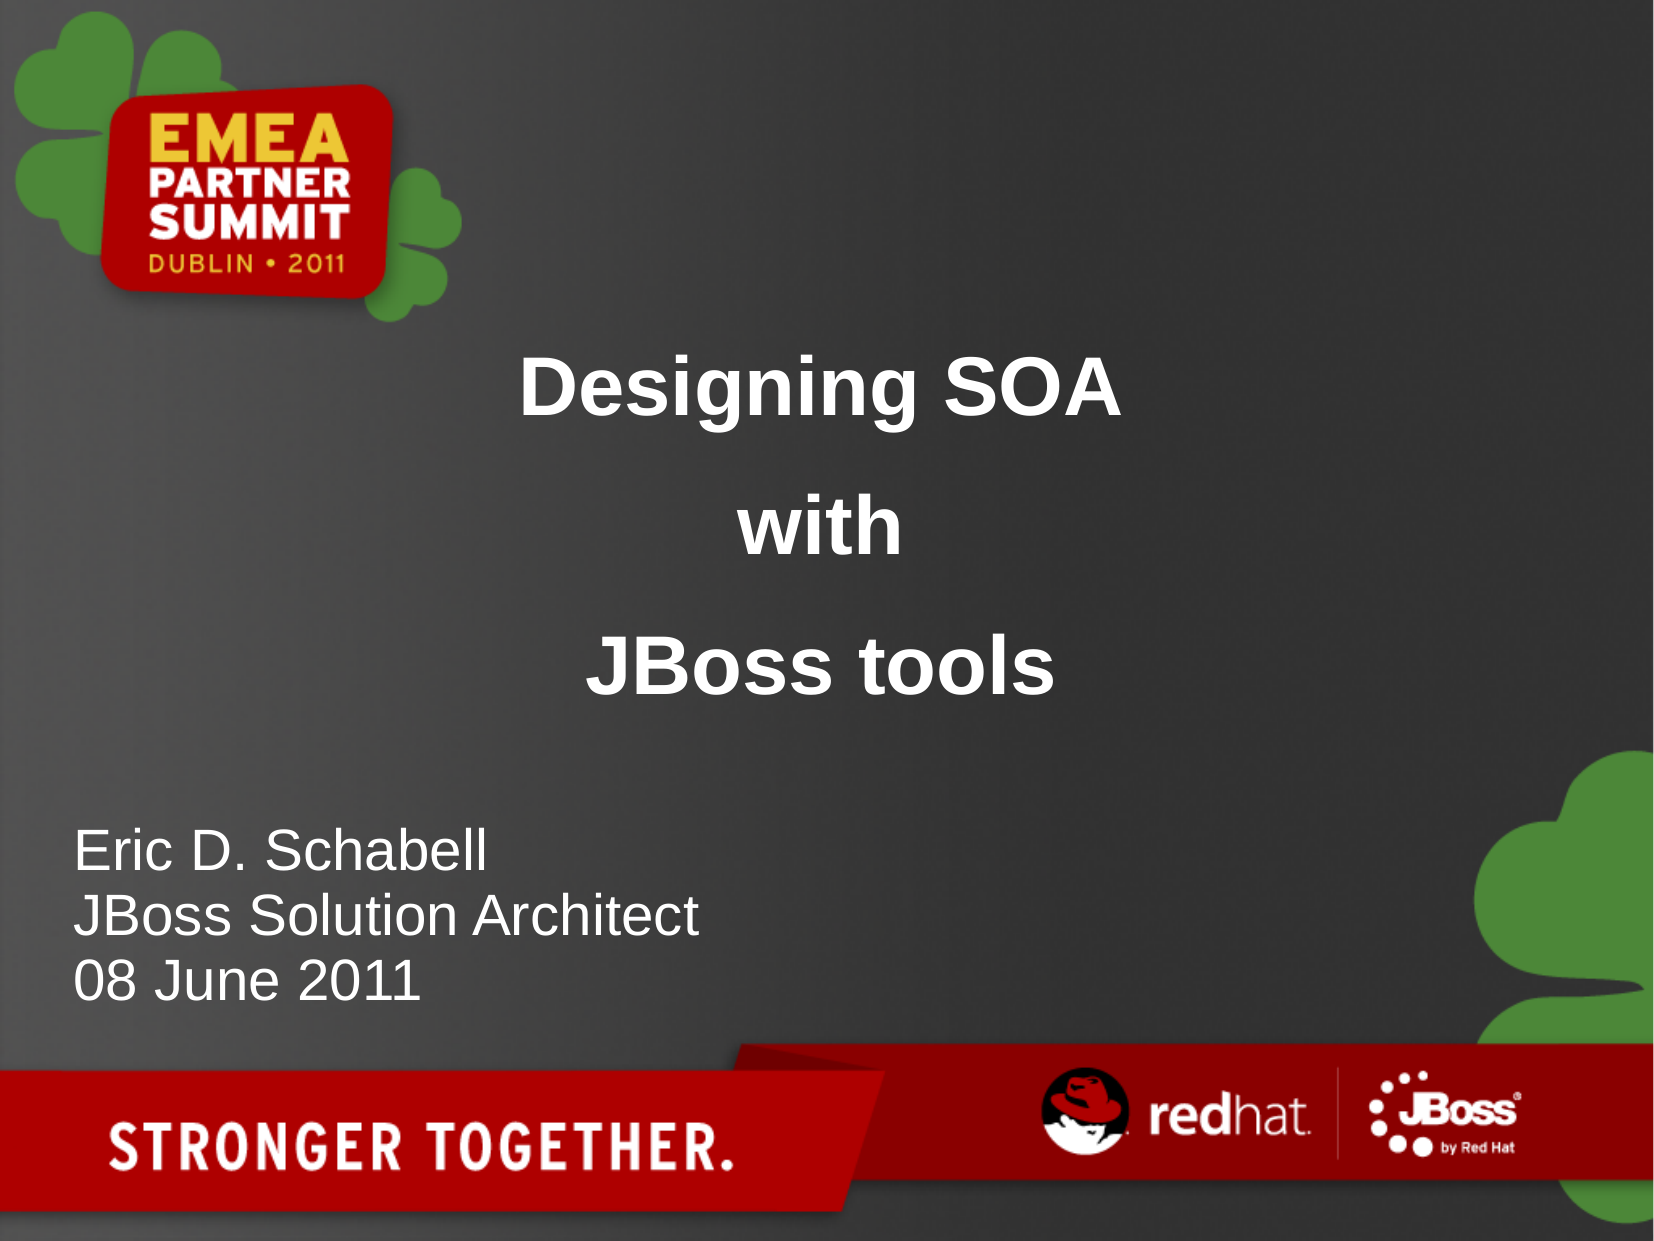

Designing SOA
with
JBoss tools
Eric D. Schabell
JBoss Solution Architect
08 June 2011